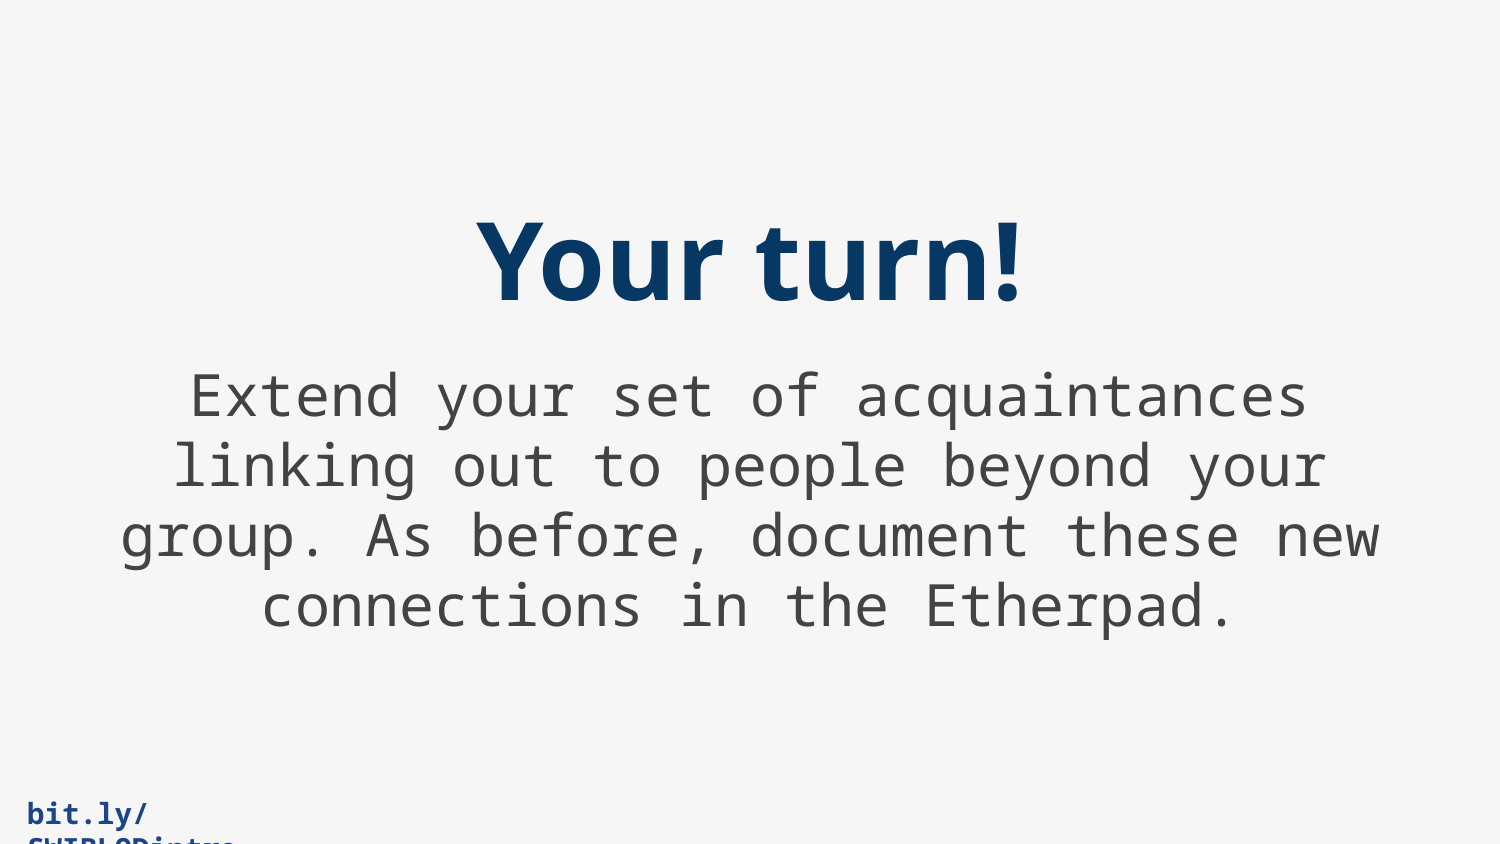

# Your turn!
Extend your set of acquaintances linking out to people beyond your group. As before, document these new connections in the Etherpad.